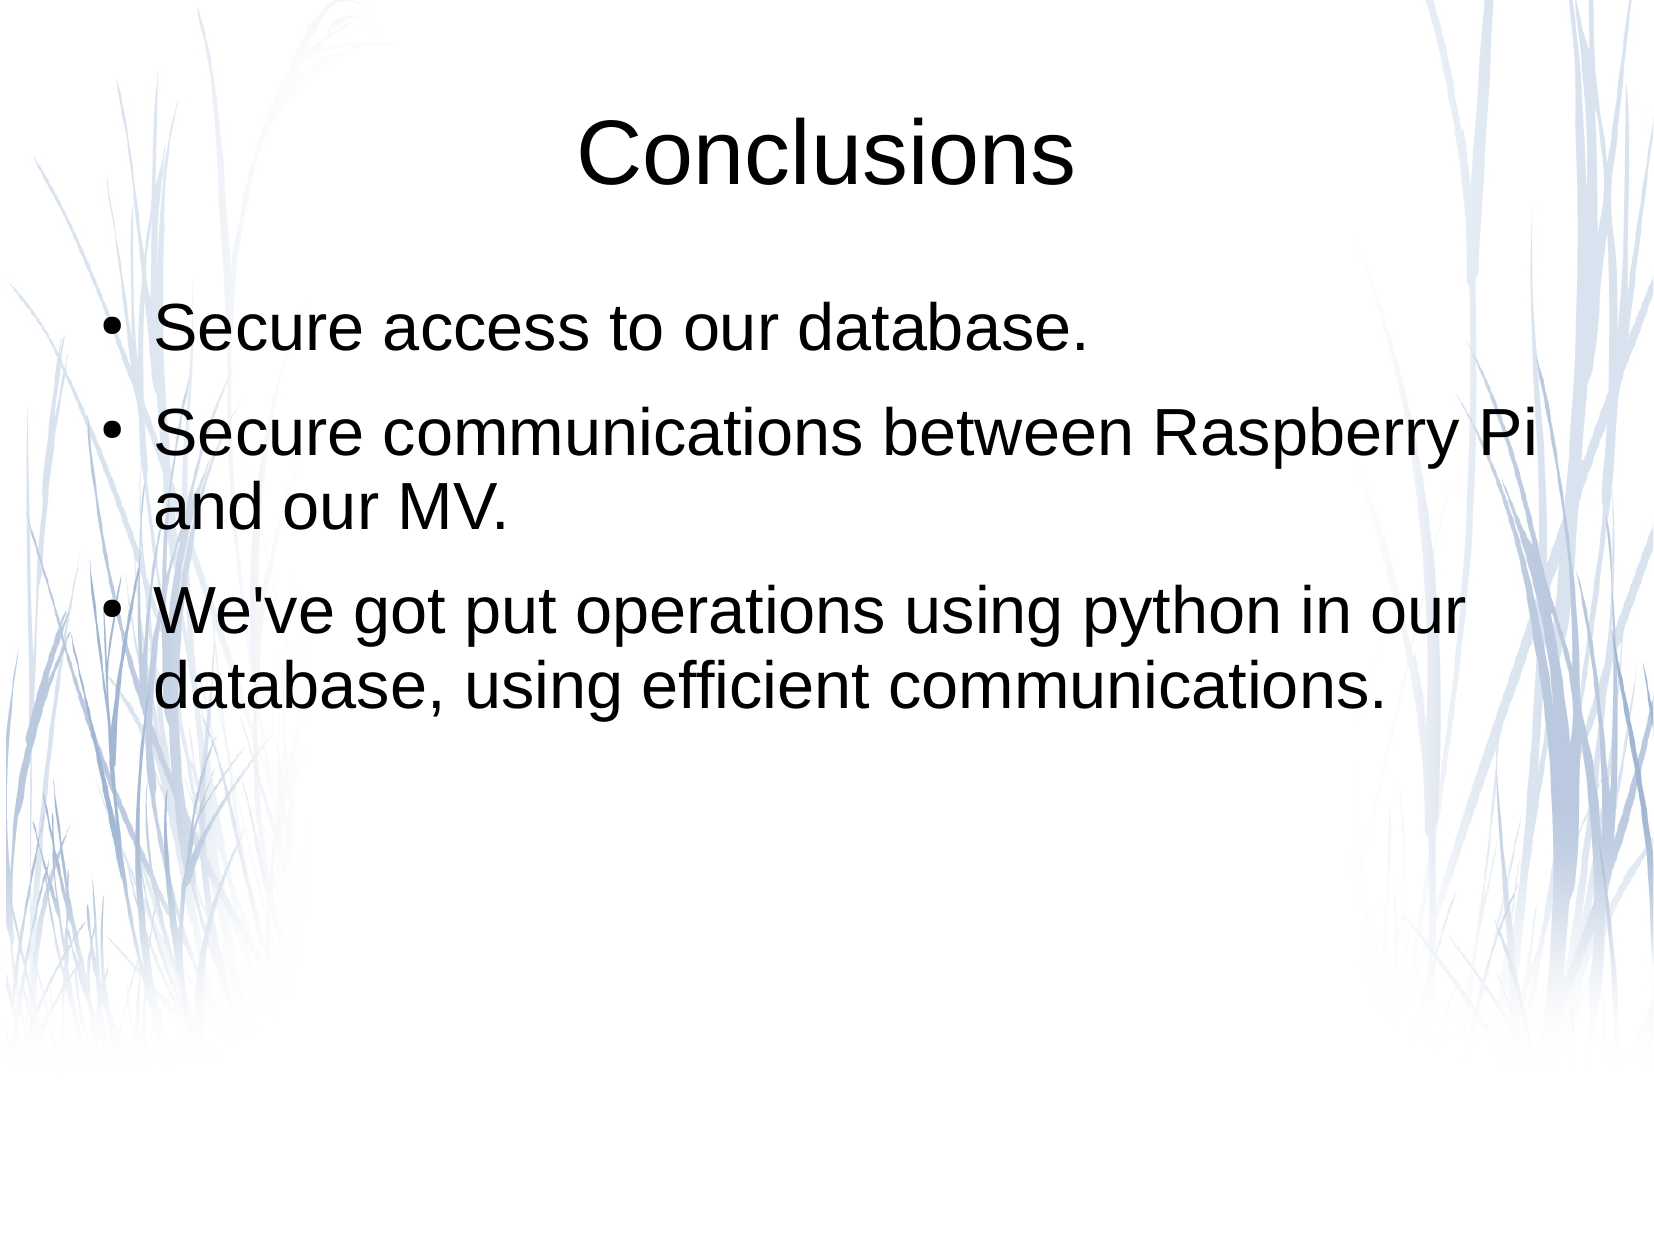

# Conclusions
Secure access to our database.
Secure communications between Raspberry Pi and our MV.
We've got put operations using python in our database, using efficient communications.